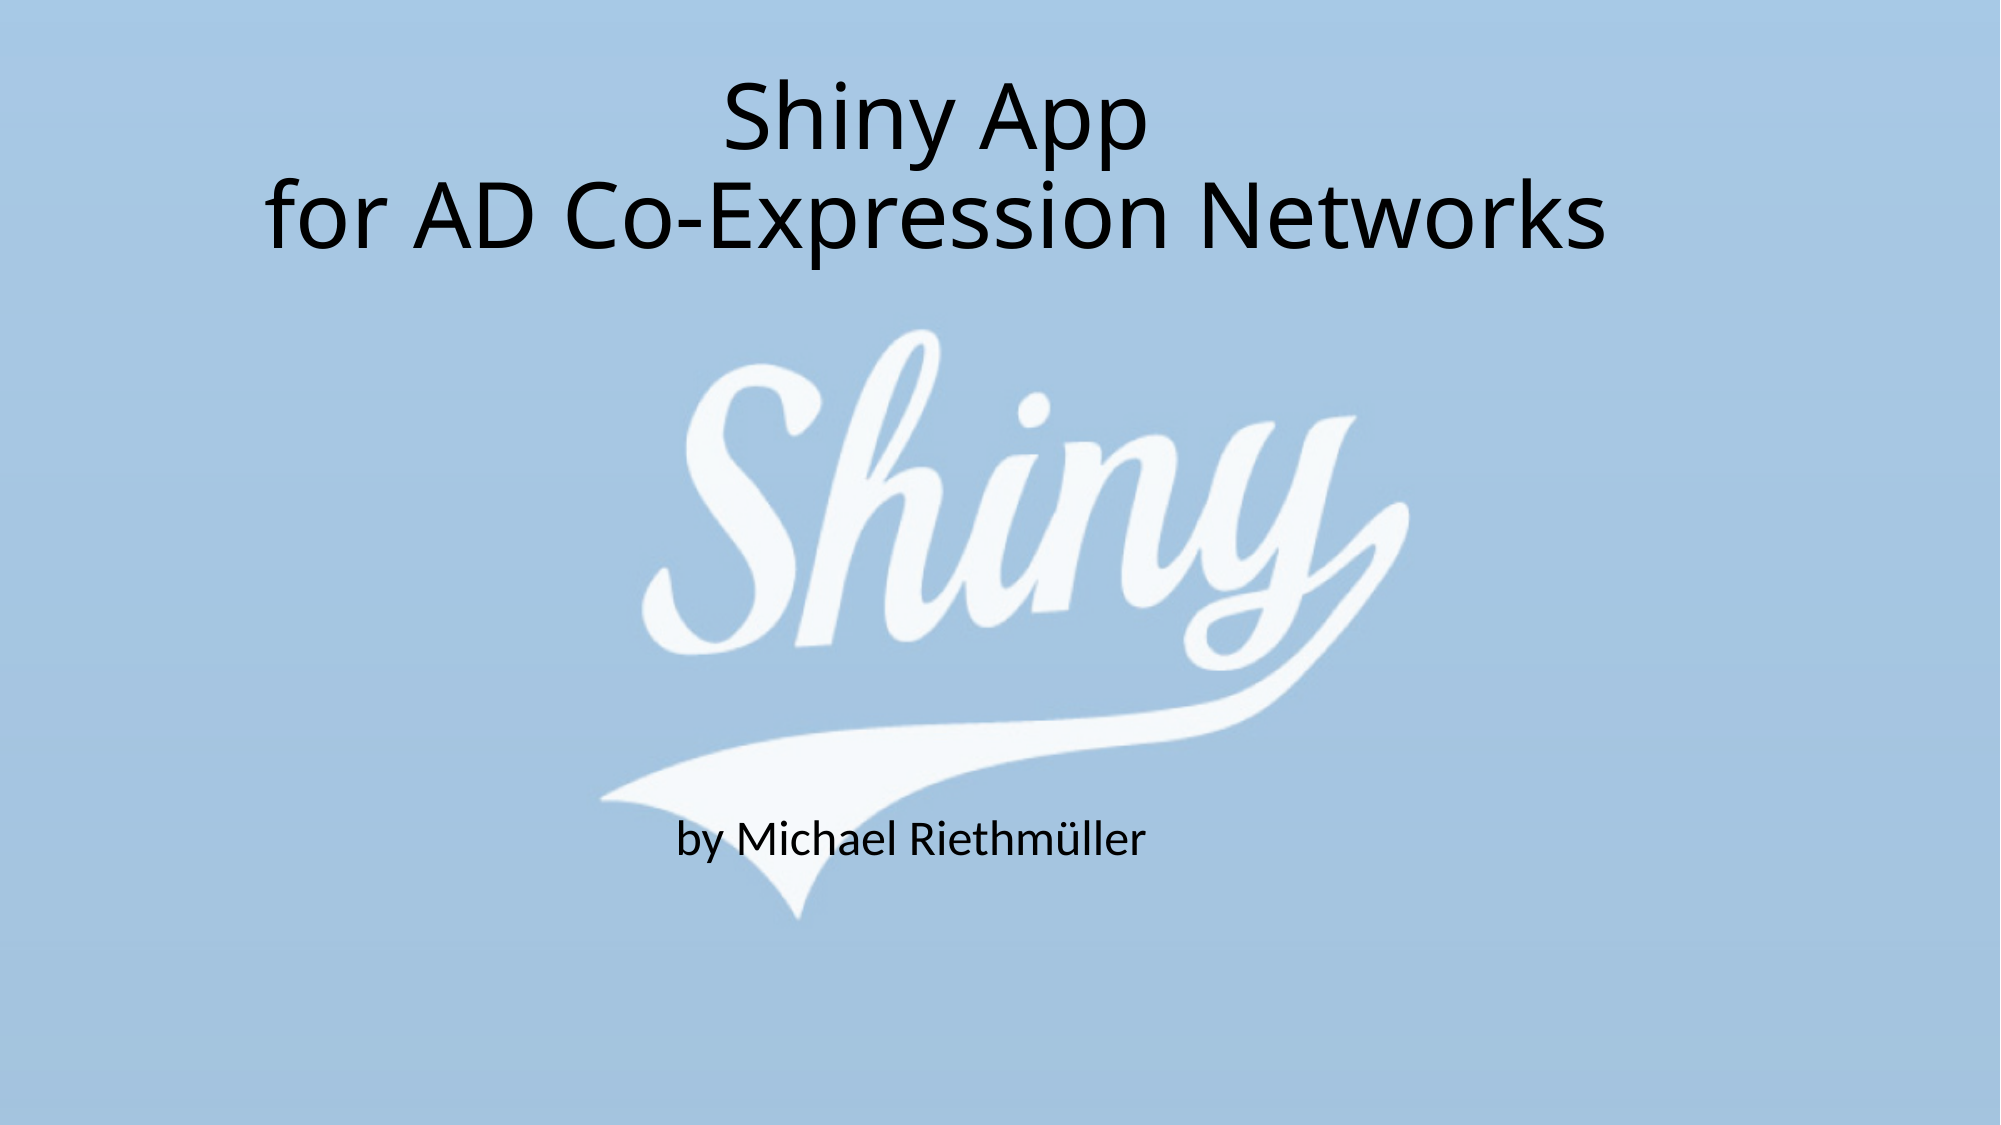

# Shiny App for AD Co-Expression Networks
by Michael Riethmüller